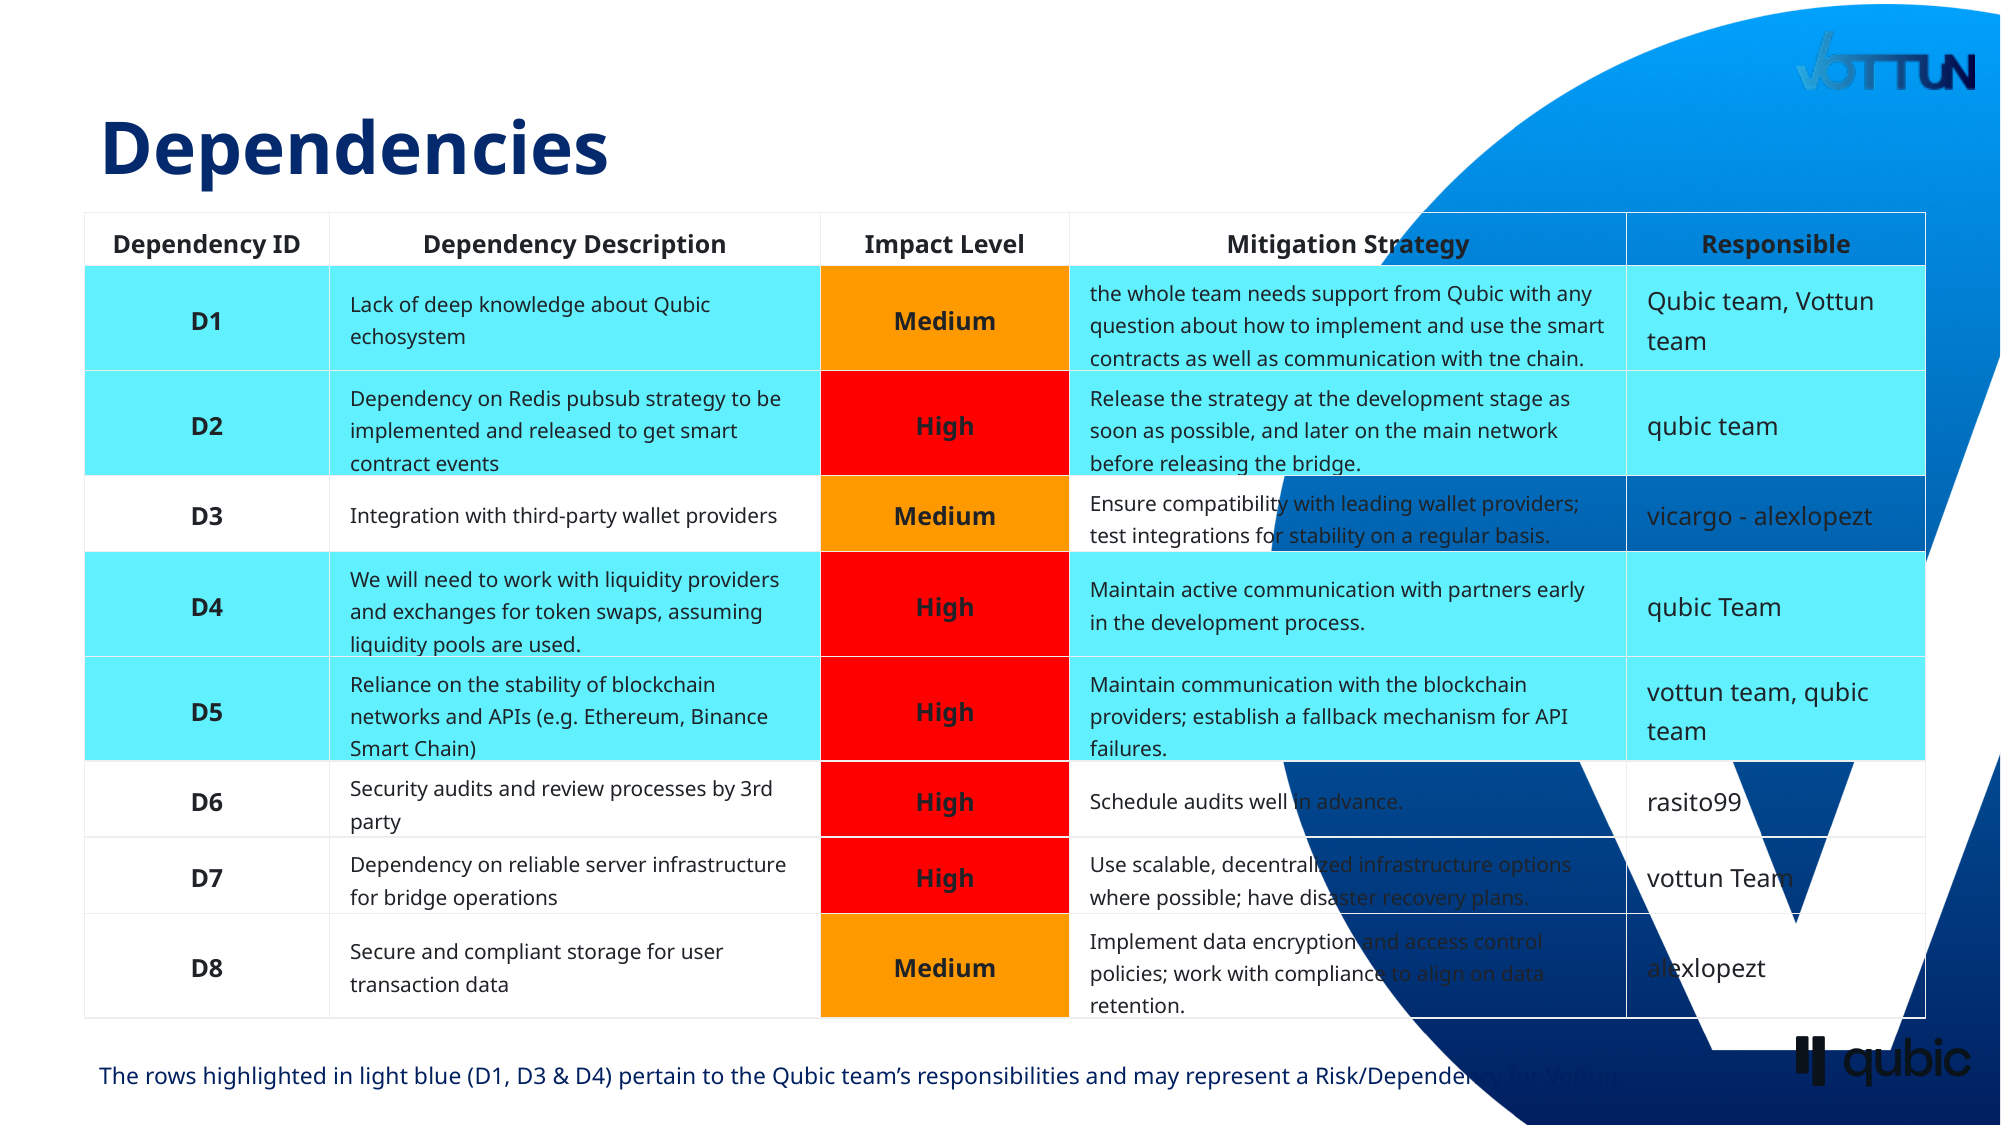

Dependencies
| Dependency ID | Dependency Description | Impact Level | Mitigation Strategy | Responsible |
| --- | --- | --- | --- | --- |
| D1 | Lack of deep knowledge about Qubic echosystem | Medium | the whole team needs support from Qubic with any question about how to implement and use the smart contracts as well as communication with tne chain. | Qubic team, Vottun team |
| D2 | Dependency on Redis pubsub strategy to be implemented and released to get smart contract events | High | Release the strategy at the development stage as soon as possible, and later on the main network before releasing the bridge. | qubic team |
| D3 | Integration with third-party wallet providers | Medium | Ensure compatibility with leading wallet providers; test integrations for stability on a regular basis. | vicargo - alexlopezt |
| D4 | We will need to work with liquidity providers and exchanges for token swaps, assuming liquidity pools are used. | High | Maintain active communication with partners early in the development process. | qubic Team |
| D5 | Reliance on the stability of blockchain networks and APIs (e.g. Ethereum, Binance Smart Chain) | High | Maintain communication with the blockchain providers; establish a fallback mechanism for API failures. | vottun team, qubic team |
| D6 | Security audits and review processes by 3rd party | High | Schedule audits well in advance. | rasito99 |
| D7 | Dependency on reliable server infrastructure for bridge operations | High | Use scalable, decentralized infrastructure options where possible; have disaster recovery plans. | vottun Team |
| D8 | Secure and compliant storage for user transaction data | Medium | Implement data encryption and access control policies; work with compliance to align on data retention. | alexlopezt |
The rows highlighted in light blue (D1, D3 & D4) pertain to the Qubic team’s responsibilities and may represent a Risk/Dependency for Vottun.